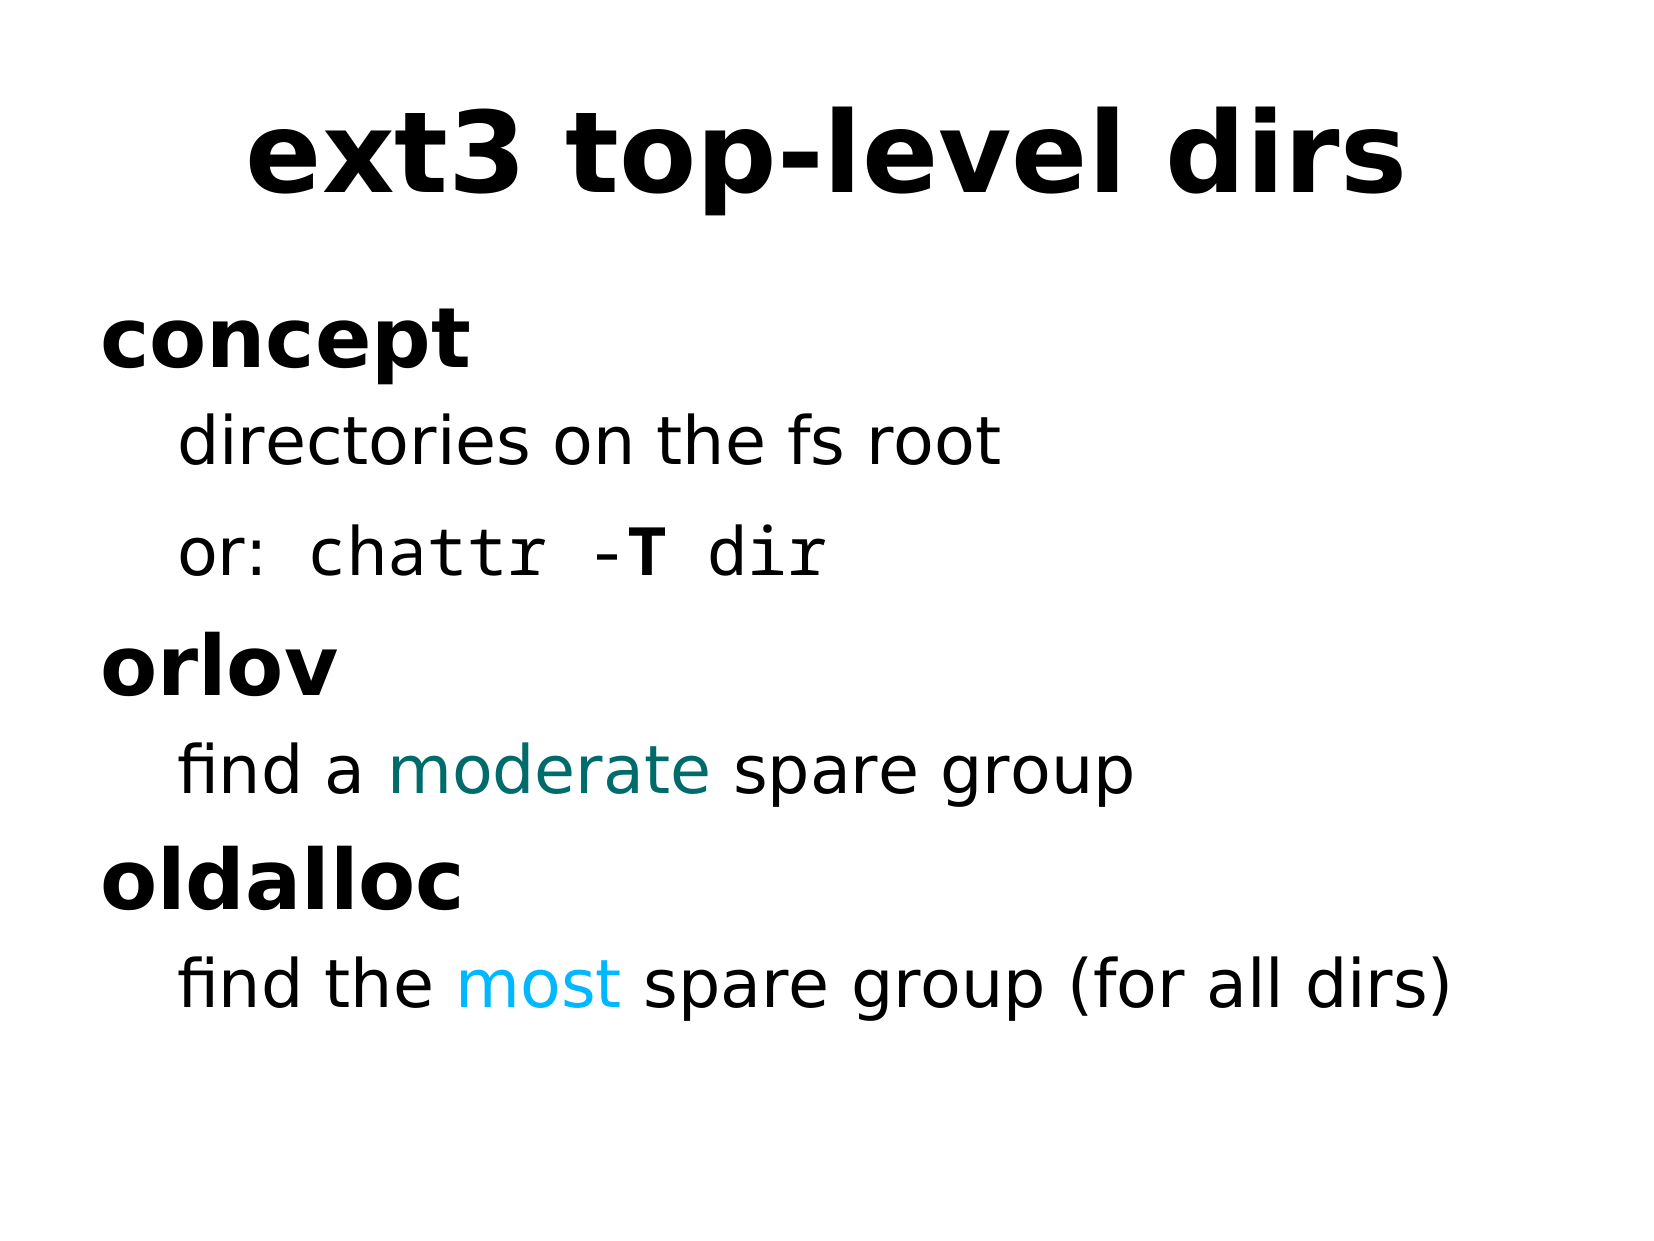

# ext3 top-level dirs
concept
directories on the fs root
or: chattr -T dir
orlov
find a moderate spare group
oldalloc
find the most spare group (for all dirs)